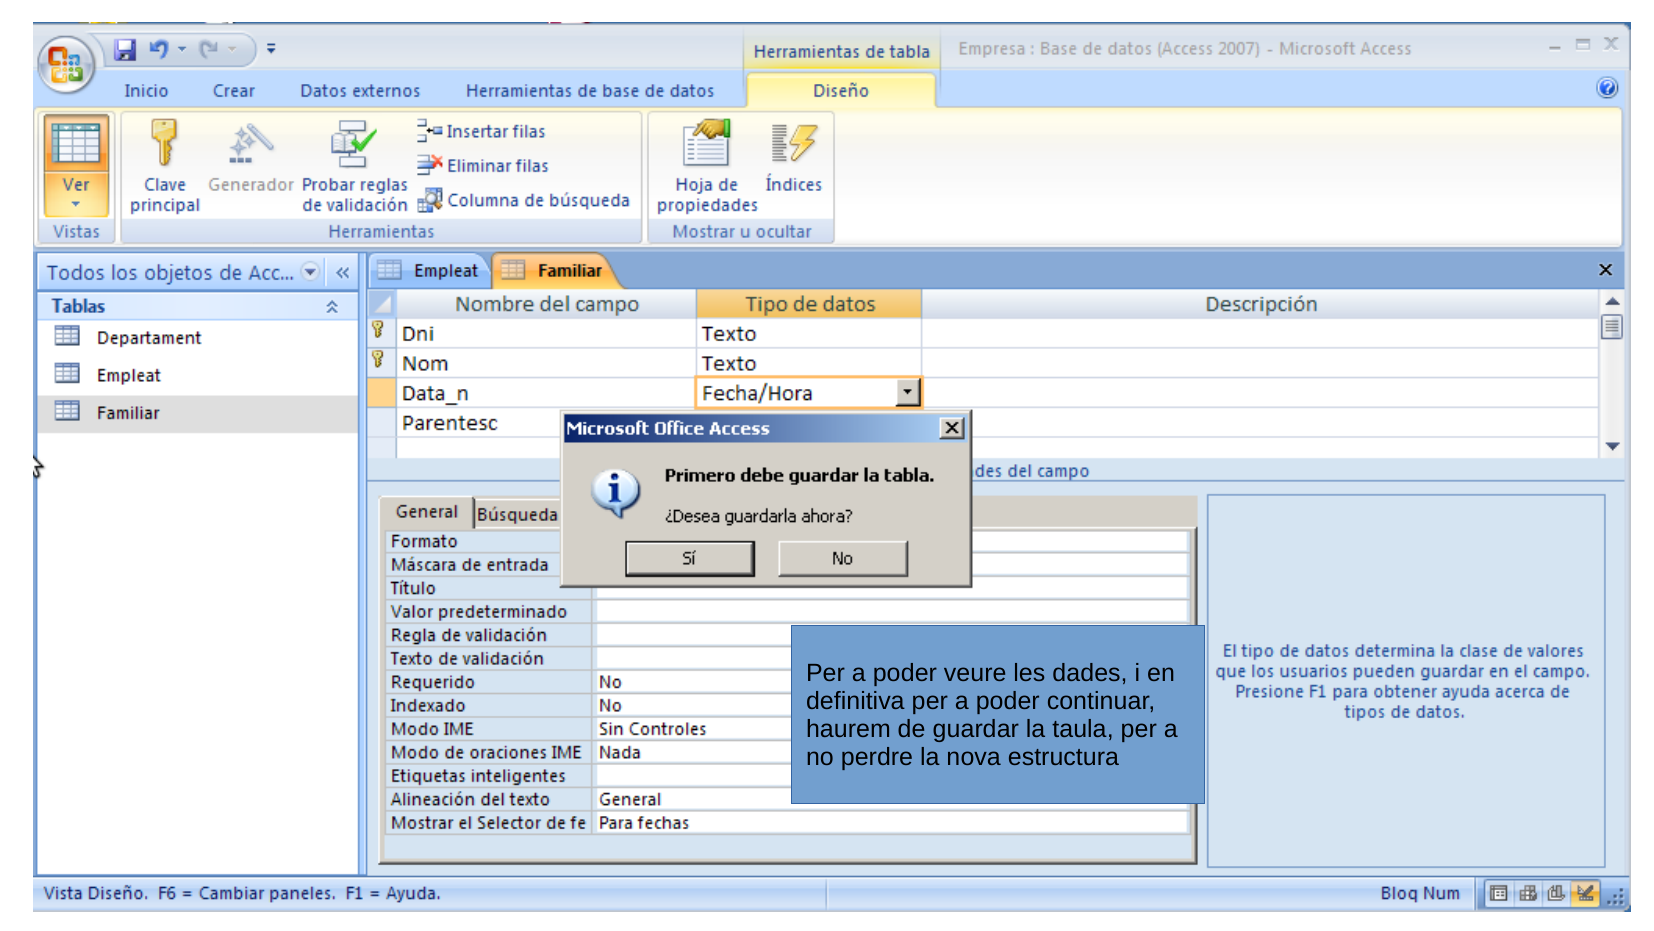

Per a poder veure les dades, i en definitiva per a poder continuar, haurem de guardar la taula, per a no perdre la nova estructura